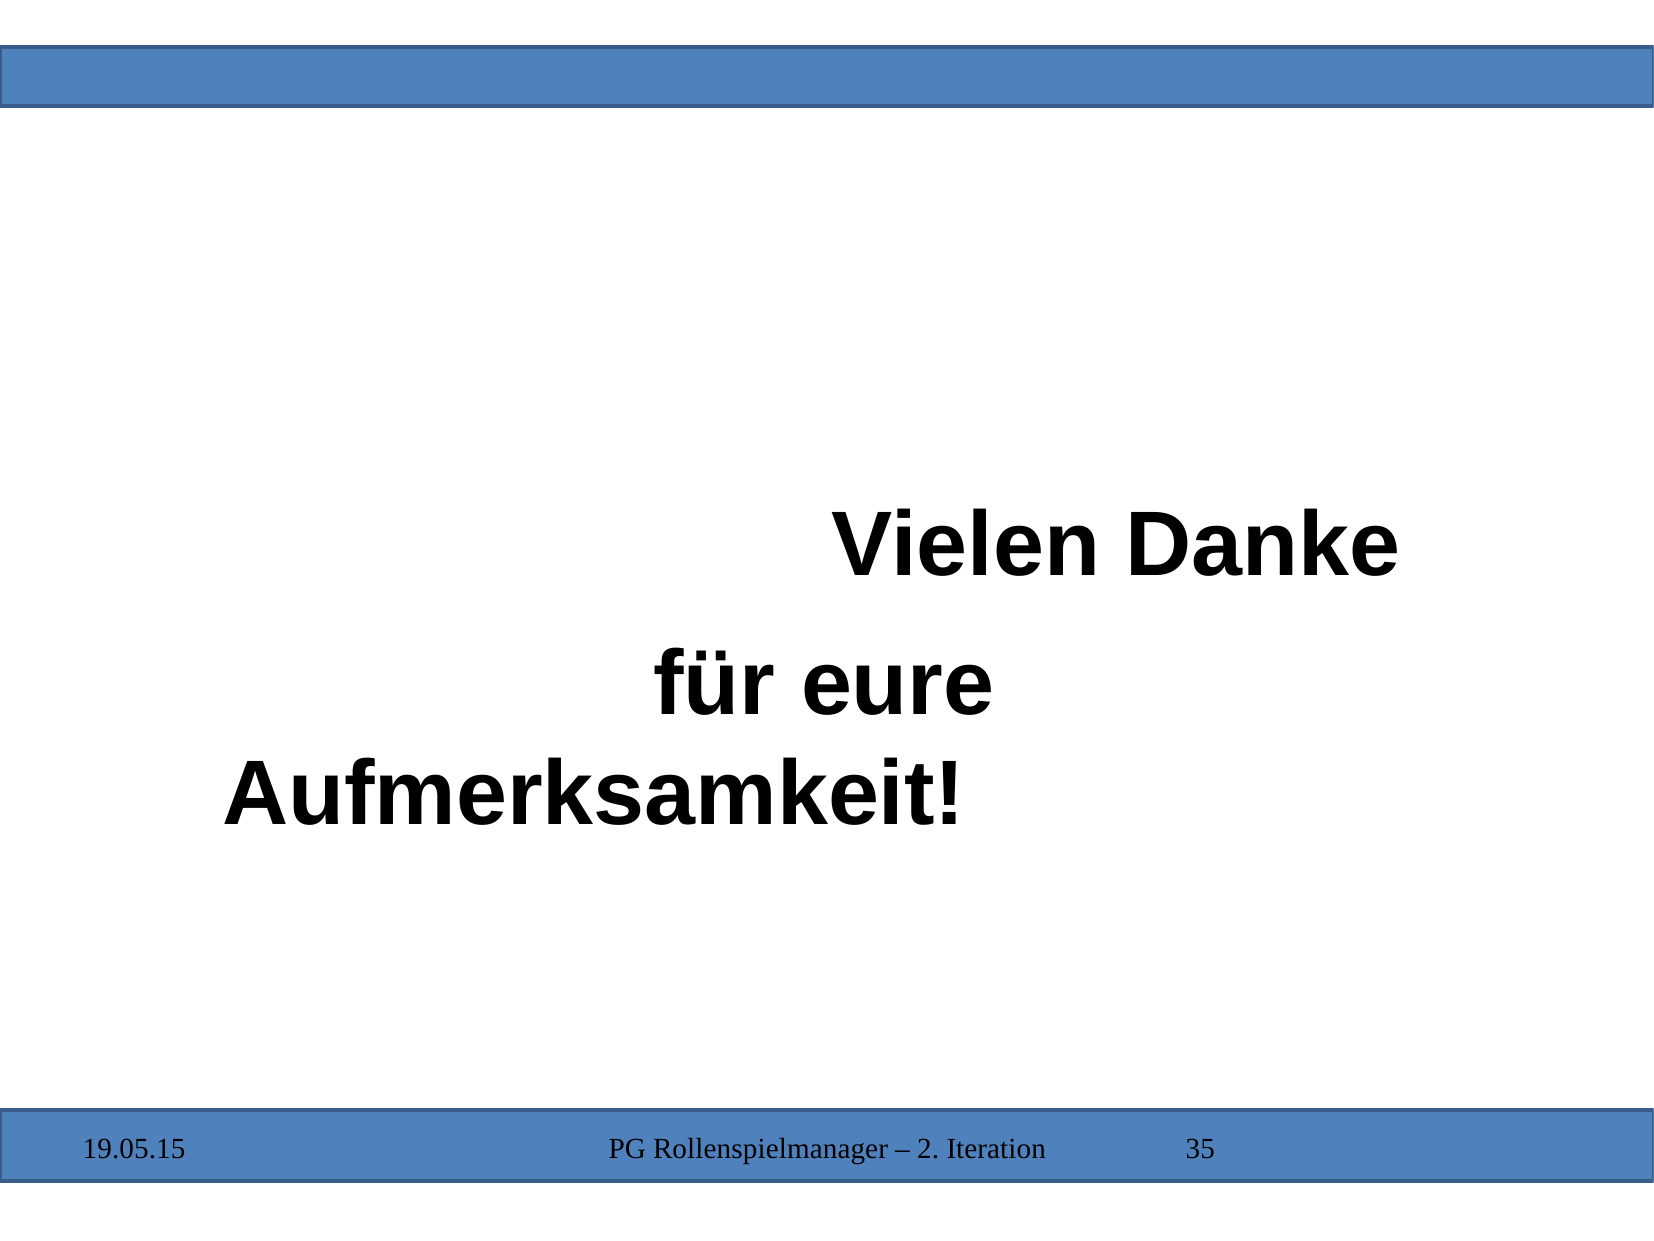

#
 Vielen Danke
 für eure Aufmerksamkeit!
19.05.15
PG Rollenspielmanager – 2. Iteration